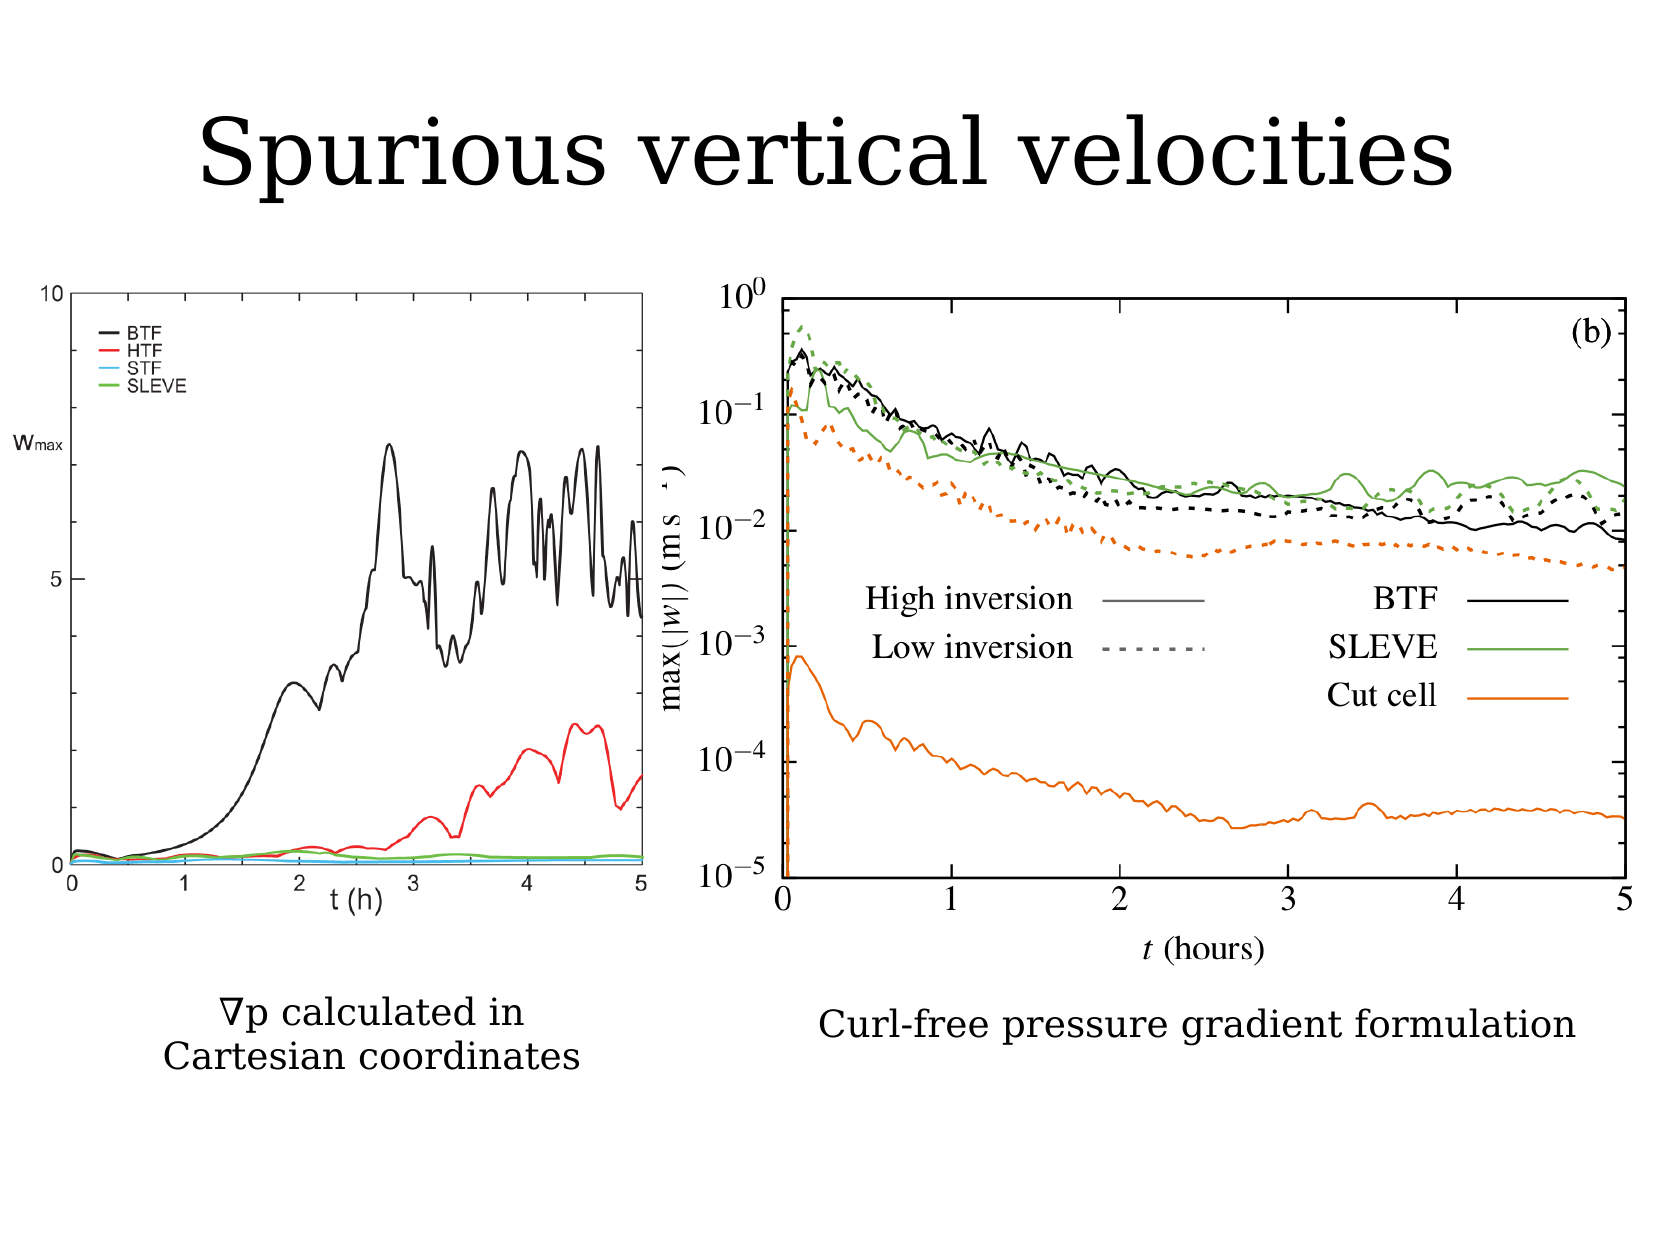

# Spurious vertical velocities
∇p calculated in Cartesian coordinates
Curl-free pressure gradient formulation